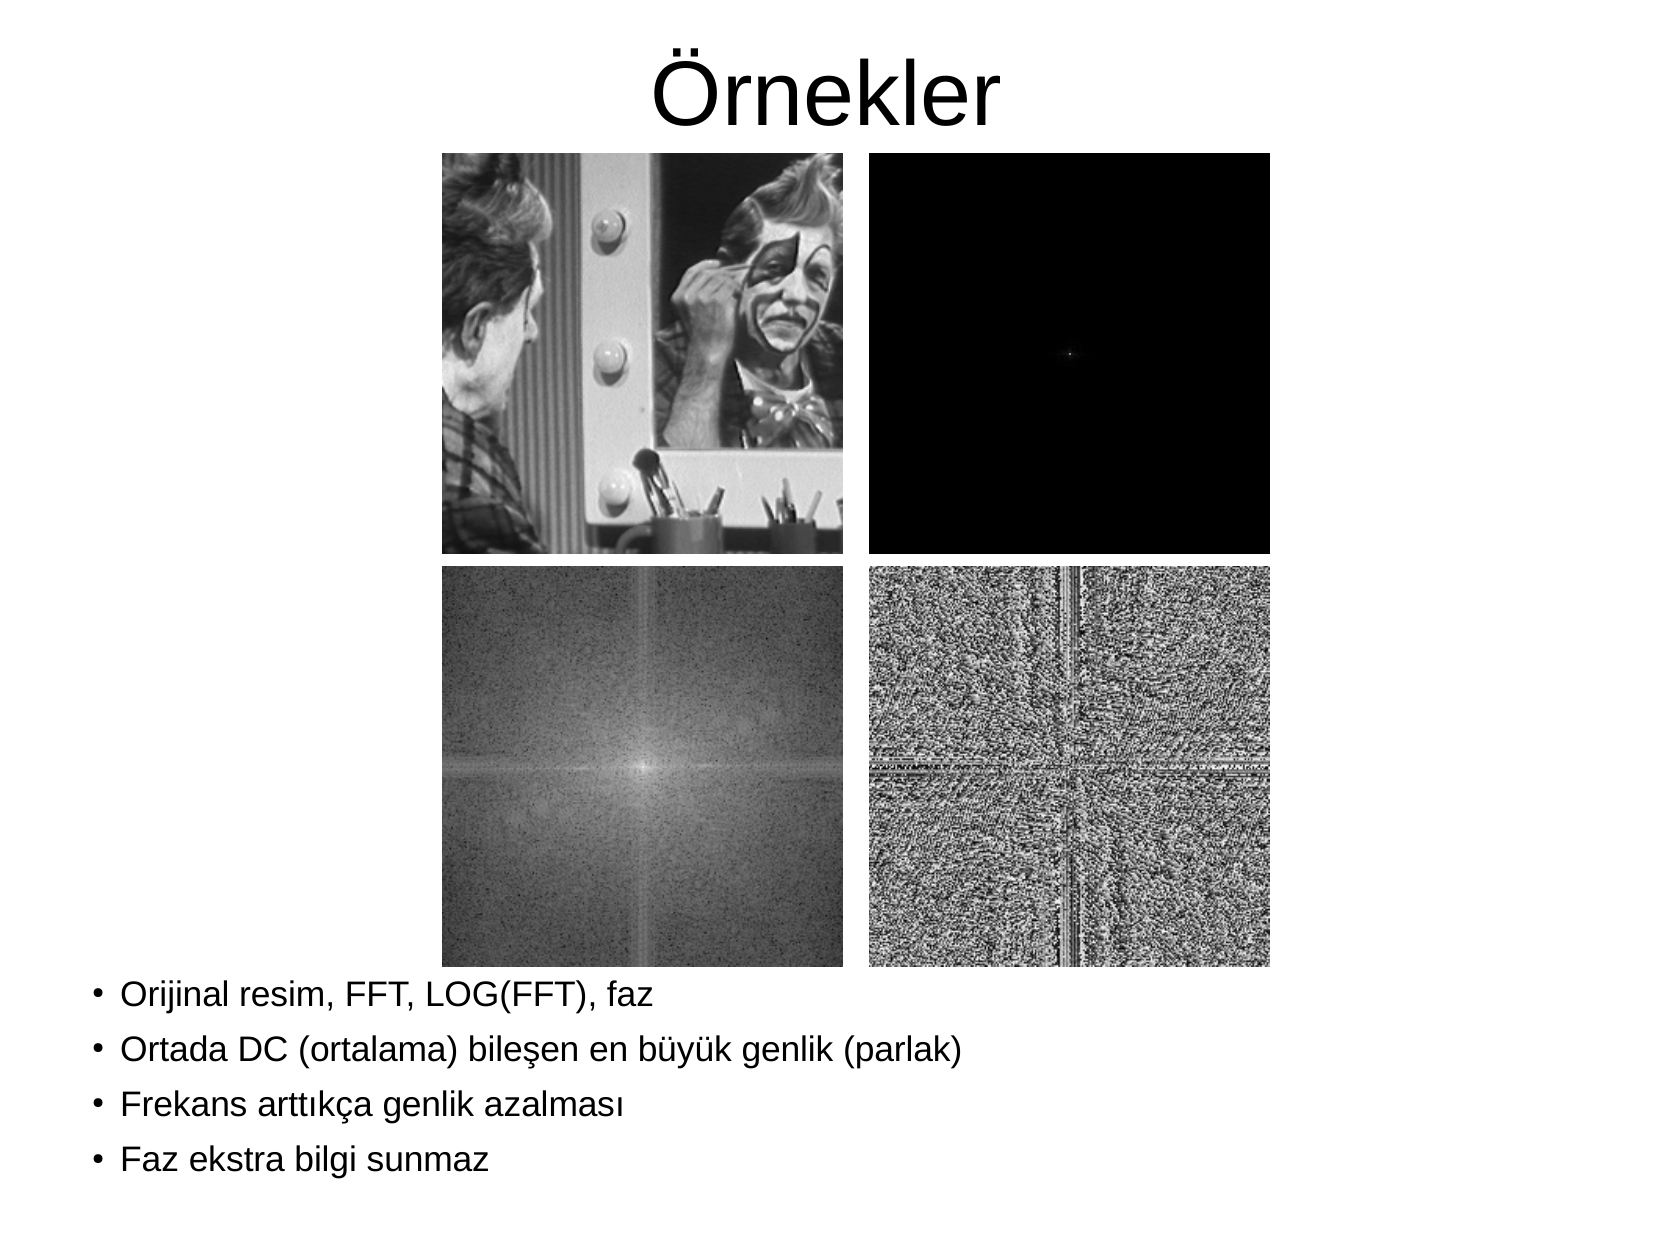

# Örnekler
Orijinal resim, FFT, LOG(FFT), faz
Ortada DC (ortalama) bileşen en büyük genlik (parlak)
Frekans arttıkça genlik azalması
Faz ekstra bilgi sunmaz